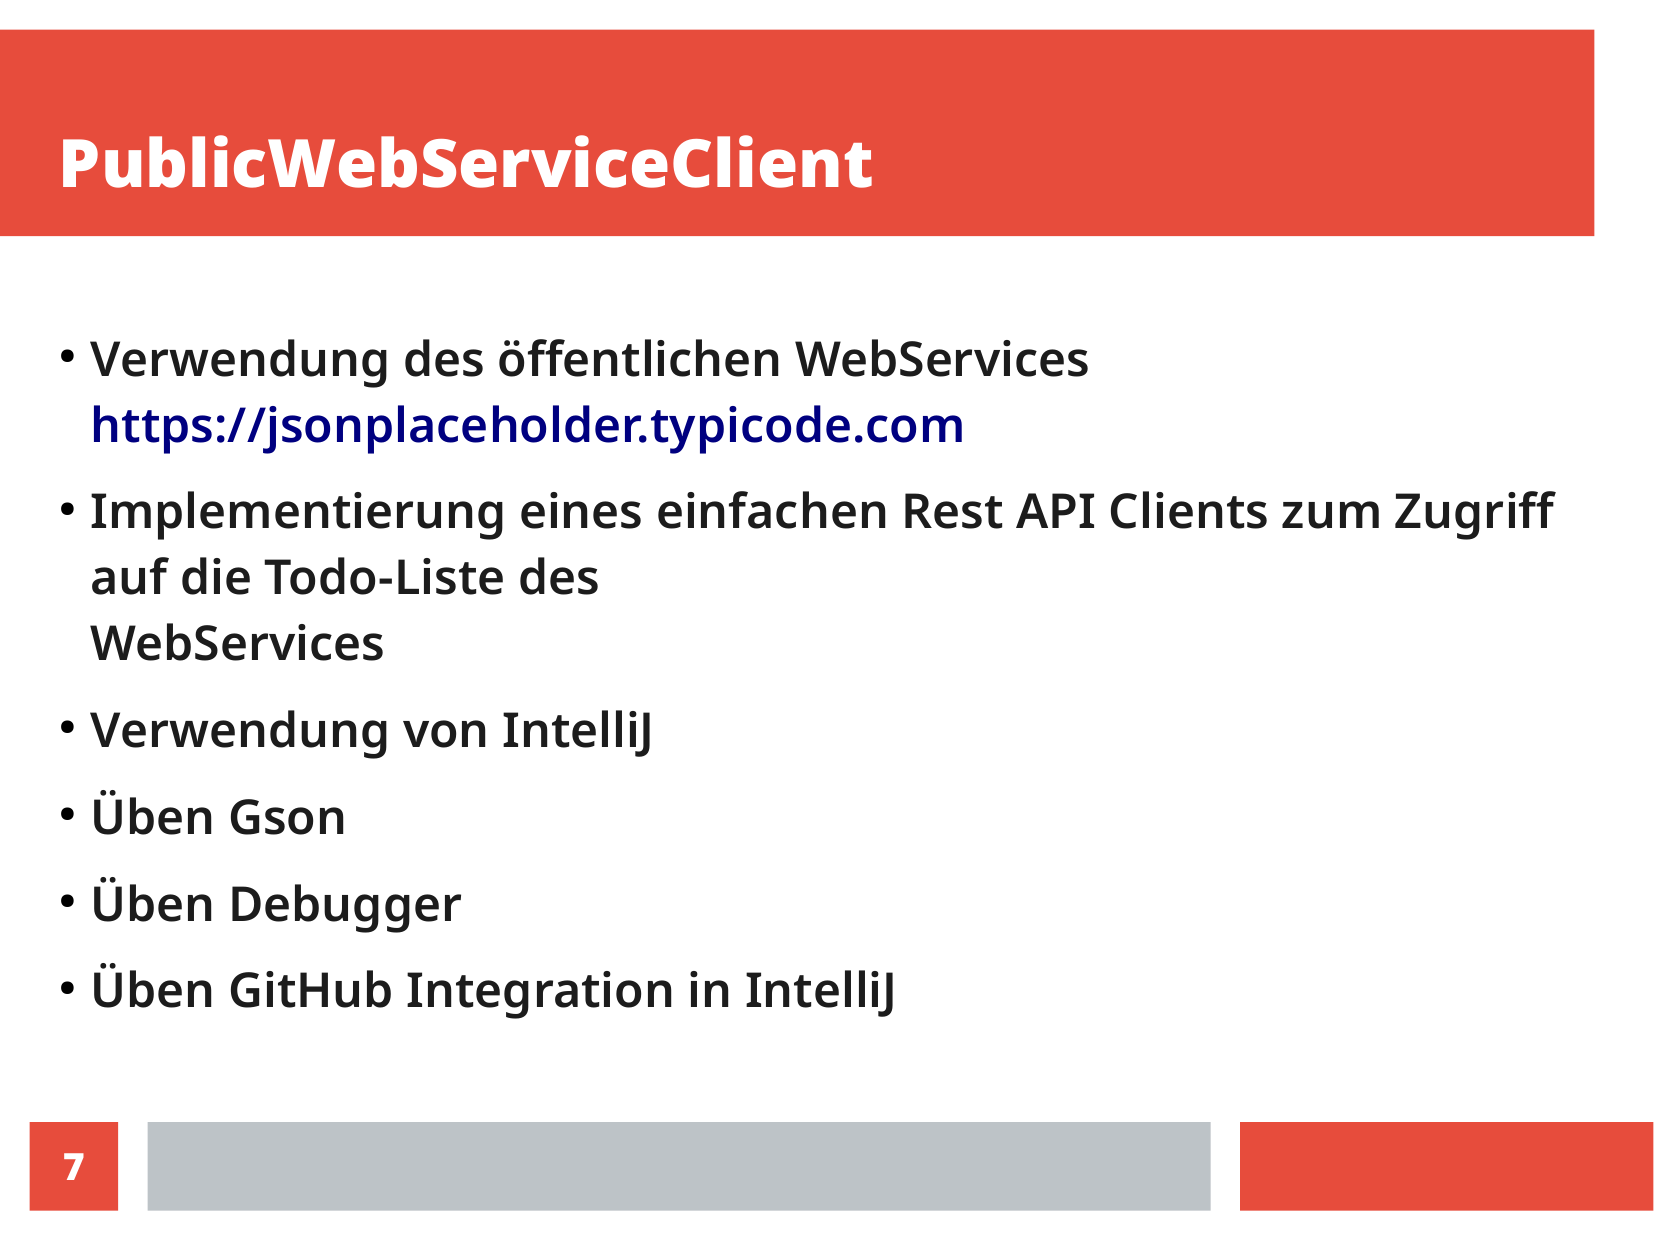

# PublicWebServiceClient
Verwendung des öffentlichen WebServices
https://jsonplaceholder.typicode.com
Implementierung eines einfachen Rest API Clients zum Zugriff auf die Todo-Liste des
WebServices
Verwendung von IntelliJ
Üben Gson
Üben Debugger
Üben GitHub Integration in IntelliJ
7